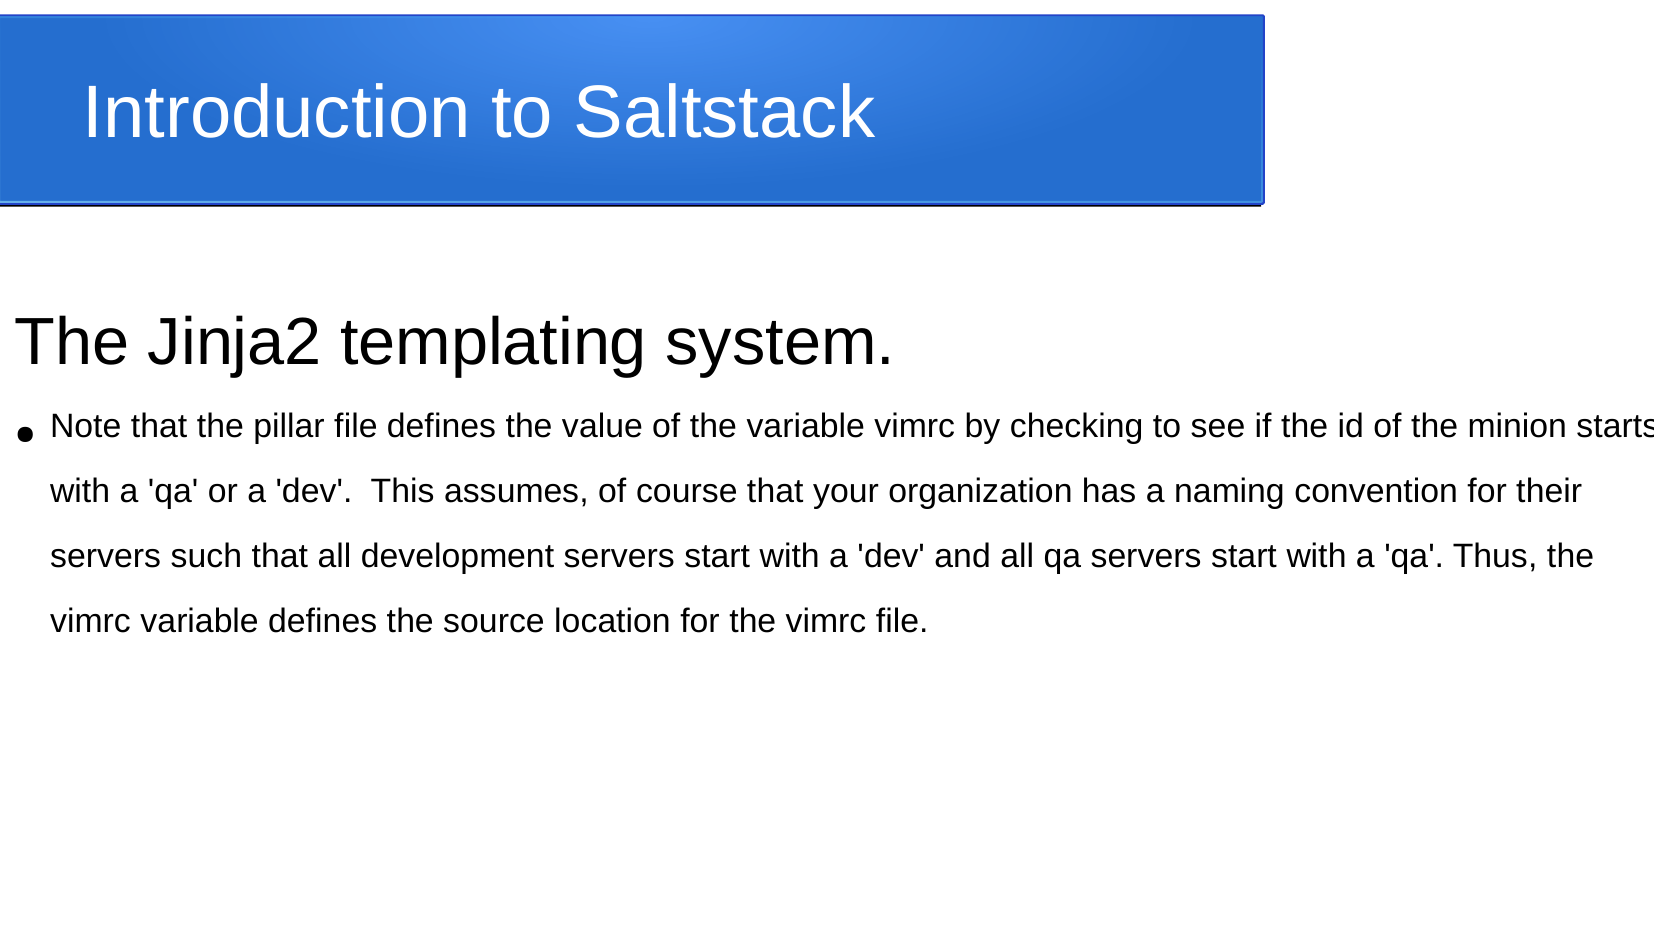

# Introduction to Saltstack
The Jinja2 templating system.
Note that the pillar file defines the value of the variable vimrc by checking to see if the id of the minion starts with a 'qa' or a 'dev'. This assumes, of course that your organization has a naming convention for their servers such that all development servers start with a 'dev' and all qa servers start with a 'qa'. Thus, the vimrc variable defines the source location for the vimrc file.